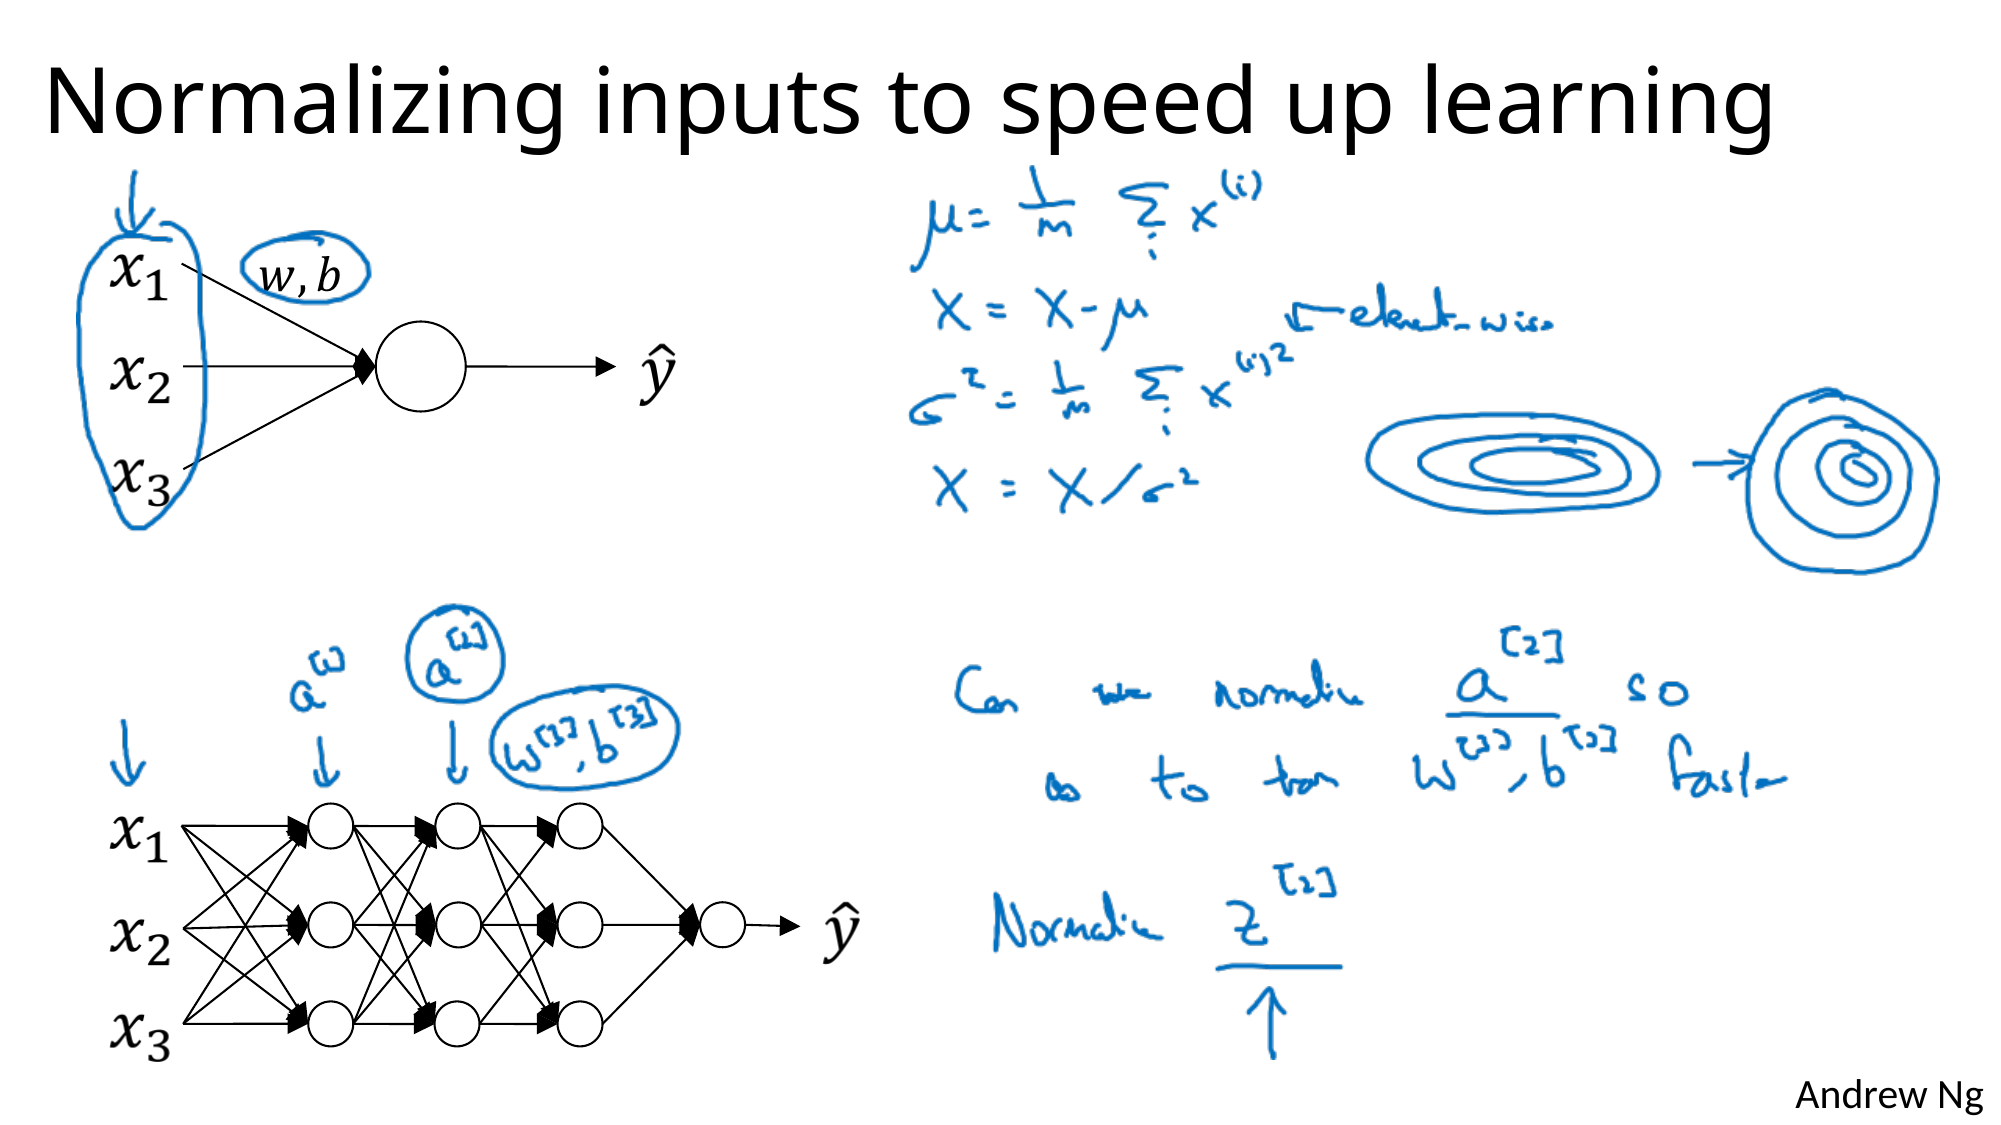

# Normalizing inputs to speed up learning